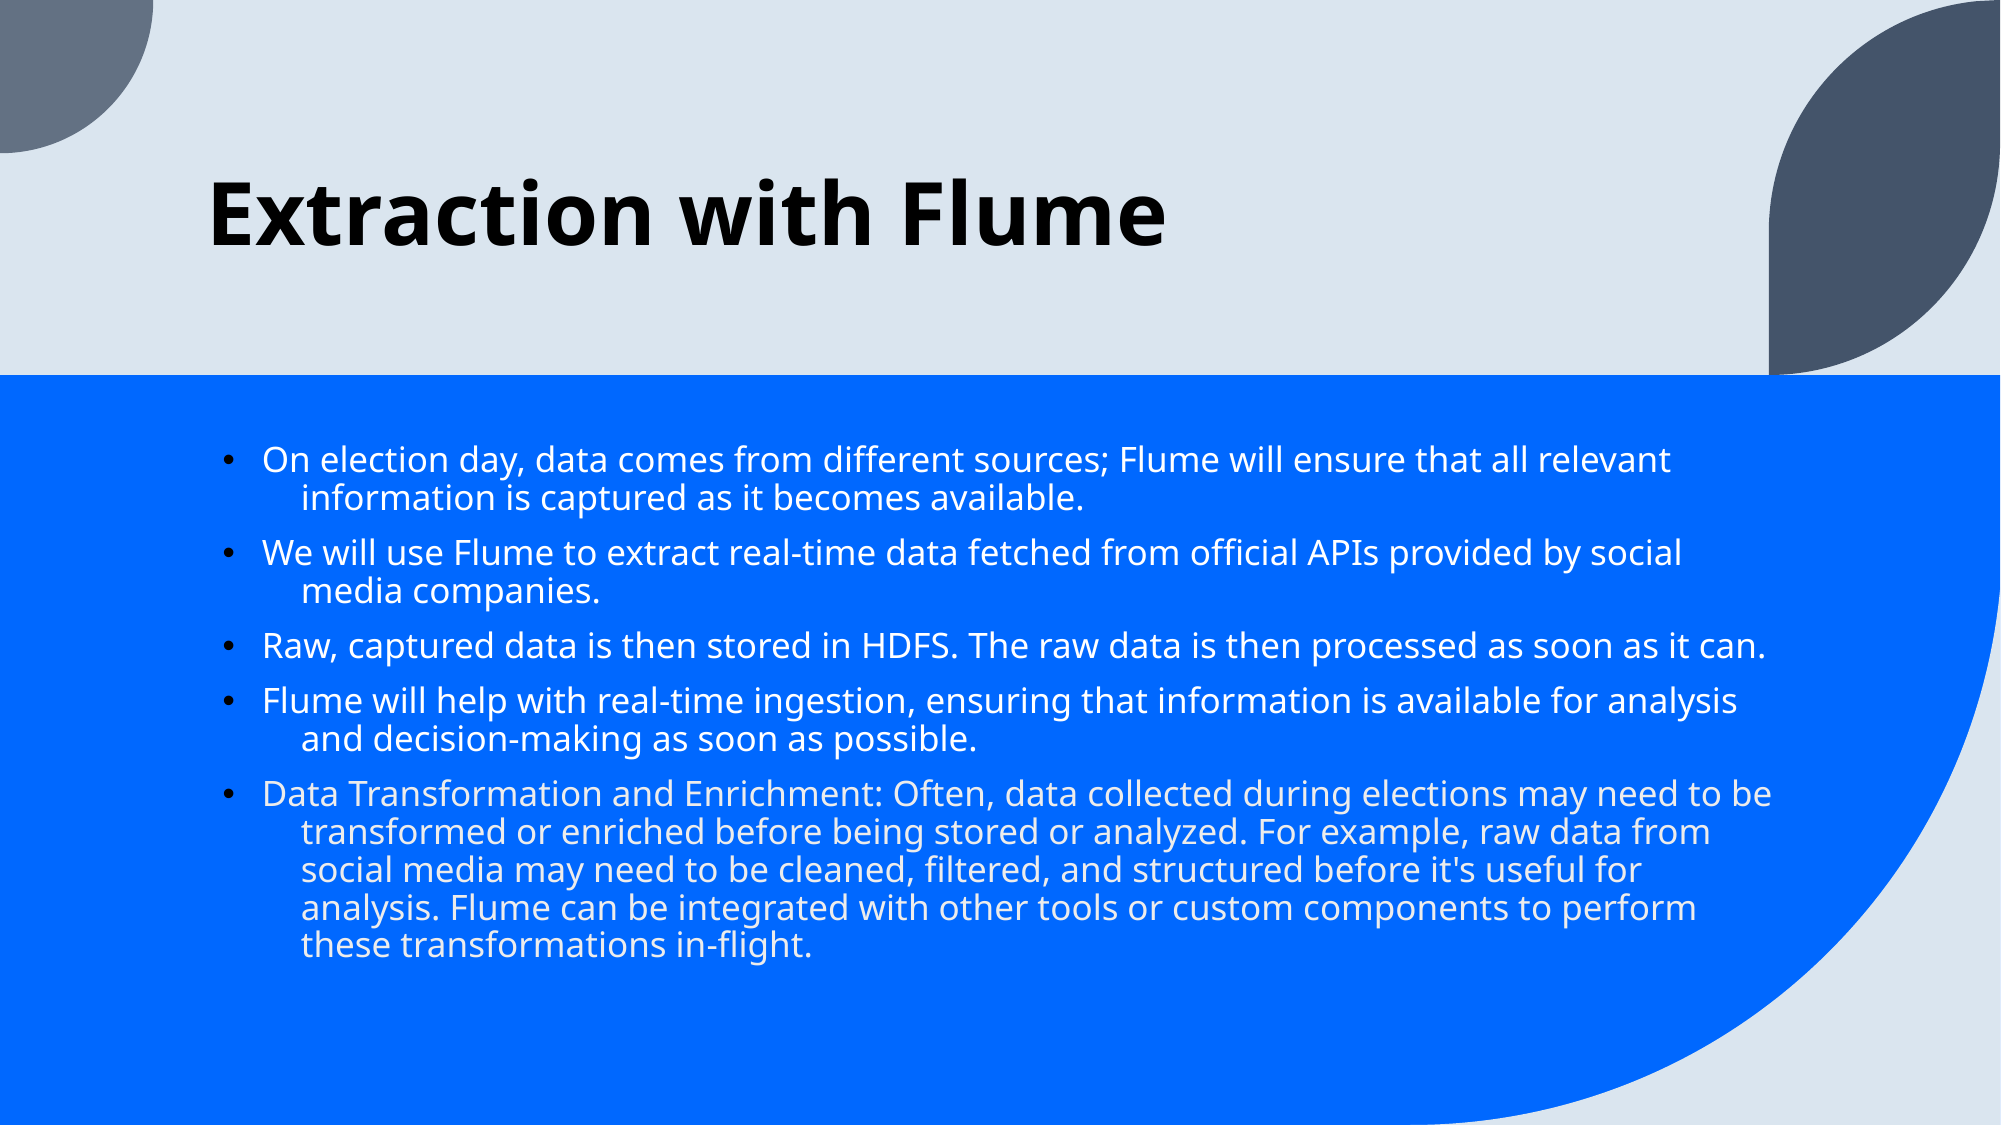

# Extraction with Flume
On election day, data comes from different sources; Flume will ensure that all relevant information is captured as it becomes available.
We will use Flume to extract real-time data fetched from official APIs provided by social media companies.
Raw, captured data is then stored in HDFS. The raw data is then processed as soon as it can.
Flume will help with real-time ingestion, ensuring that information is available for analysis and decision-making as soon as possible.
Data Transformation and Enrichment: Often, data collected during elections may need to be transformed or enriched before being stored or analyzed. For example, raw data from social media may need to be cleaned, filtered, and structured before it's useful for analysis. Flume can be integrated with other tools or custom components to perform these transformations in-flight.